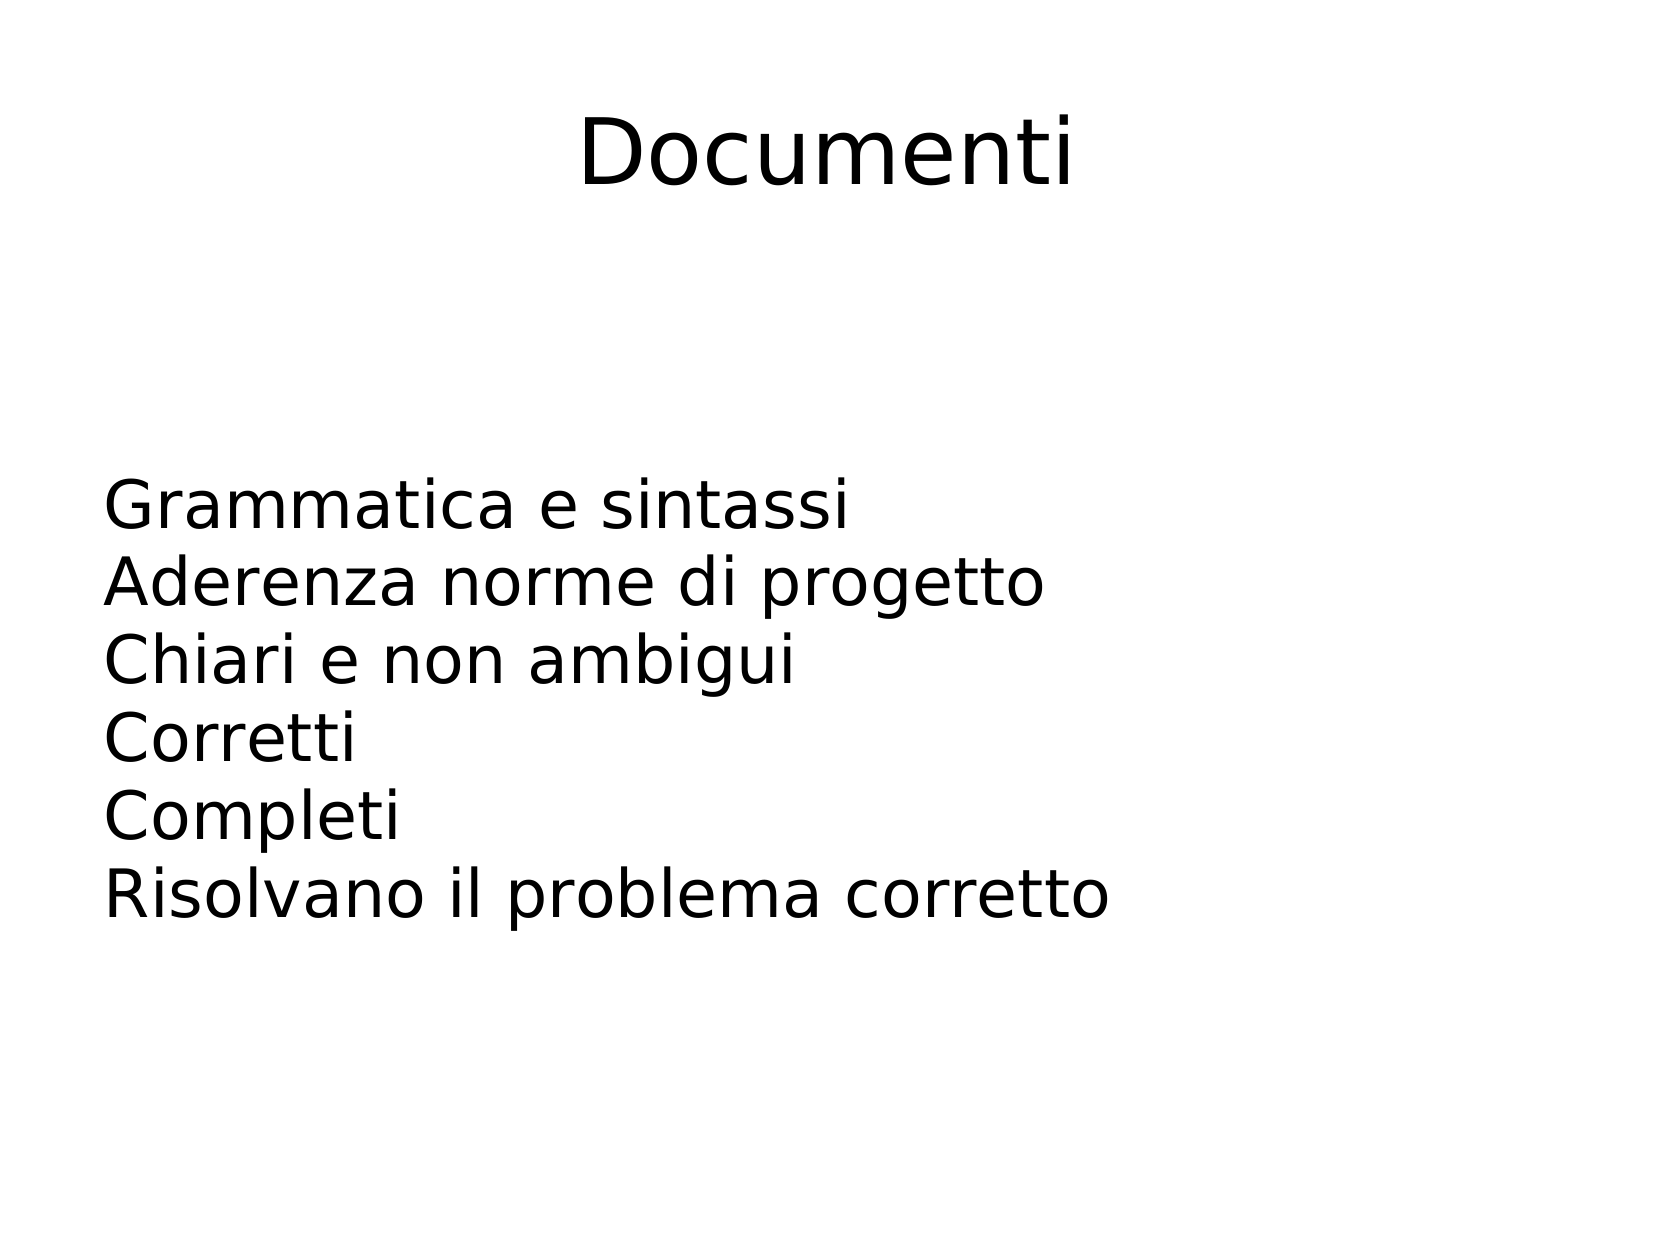

# Documenti
 Grammatica e sintassi
 Aderenza norme di progetto
 Chiari e non ambigui
 Corretti
 Completi
 Risolvano il problema corretto